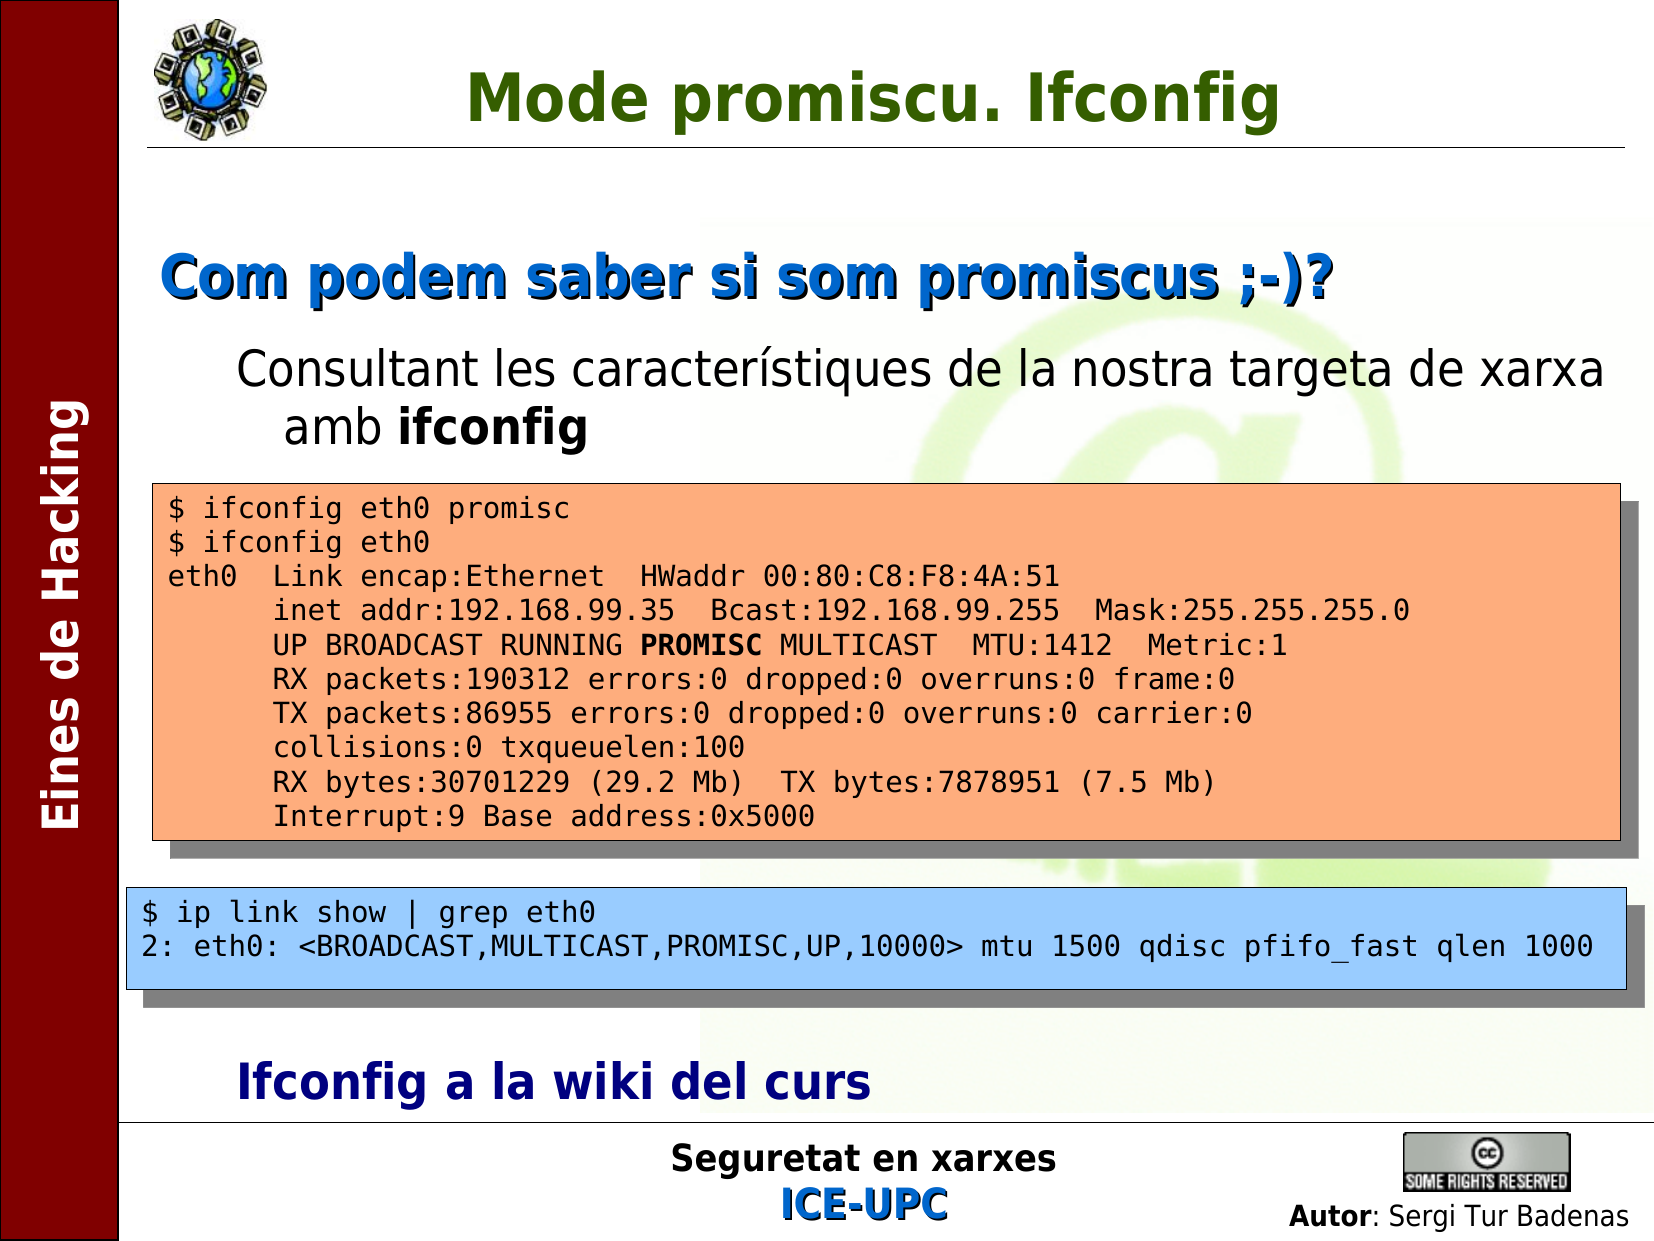

# Mode promiscu. Ifconfig
Com podem saber si som promiscus ;-)?
Consultant les característiques de la nostra targeta de xarxa amb ifconfig
Ifconfig a la wiki del curs
$ ifconfig eth0 promisc
$ ifconfig eth0
eth0 Link encap:Ethernet HWaddr 00:80:C8:F8:4A:51
 inet addr:192.168.99.35 Bcast:192.168.99.255 Mask:255.255.255.0
 UP BROADCAST RUNNING PROMISC MULTICAST MTU:1412 Metric:1
 RX packets:190312 errors:0 dropped:0 overruns:0 frame:0
 TX packets:86955 errors:0 dropped:0 overruns:0 carrier:0
 collisions:0 txqueuelen:100
 RX bytes:30701229 (29.2 Mb) TX bytes:7878951 (7.5 Mb)
 Interrupt:9 Base address:0x5000
$ ip link show | grep eth0
2: eth0: <BROADCAST,MULTICAST,PROMISC,UP,10000> mtu 1500 qdisc pfifo_fast qlen 1000